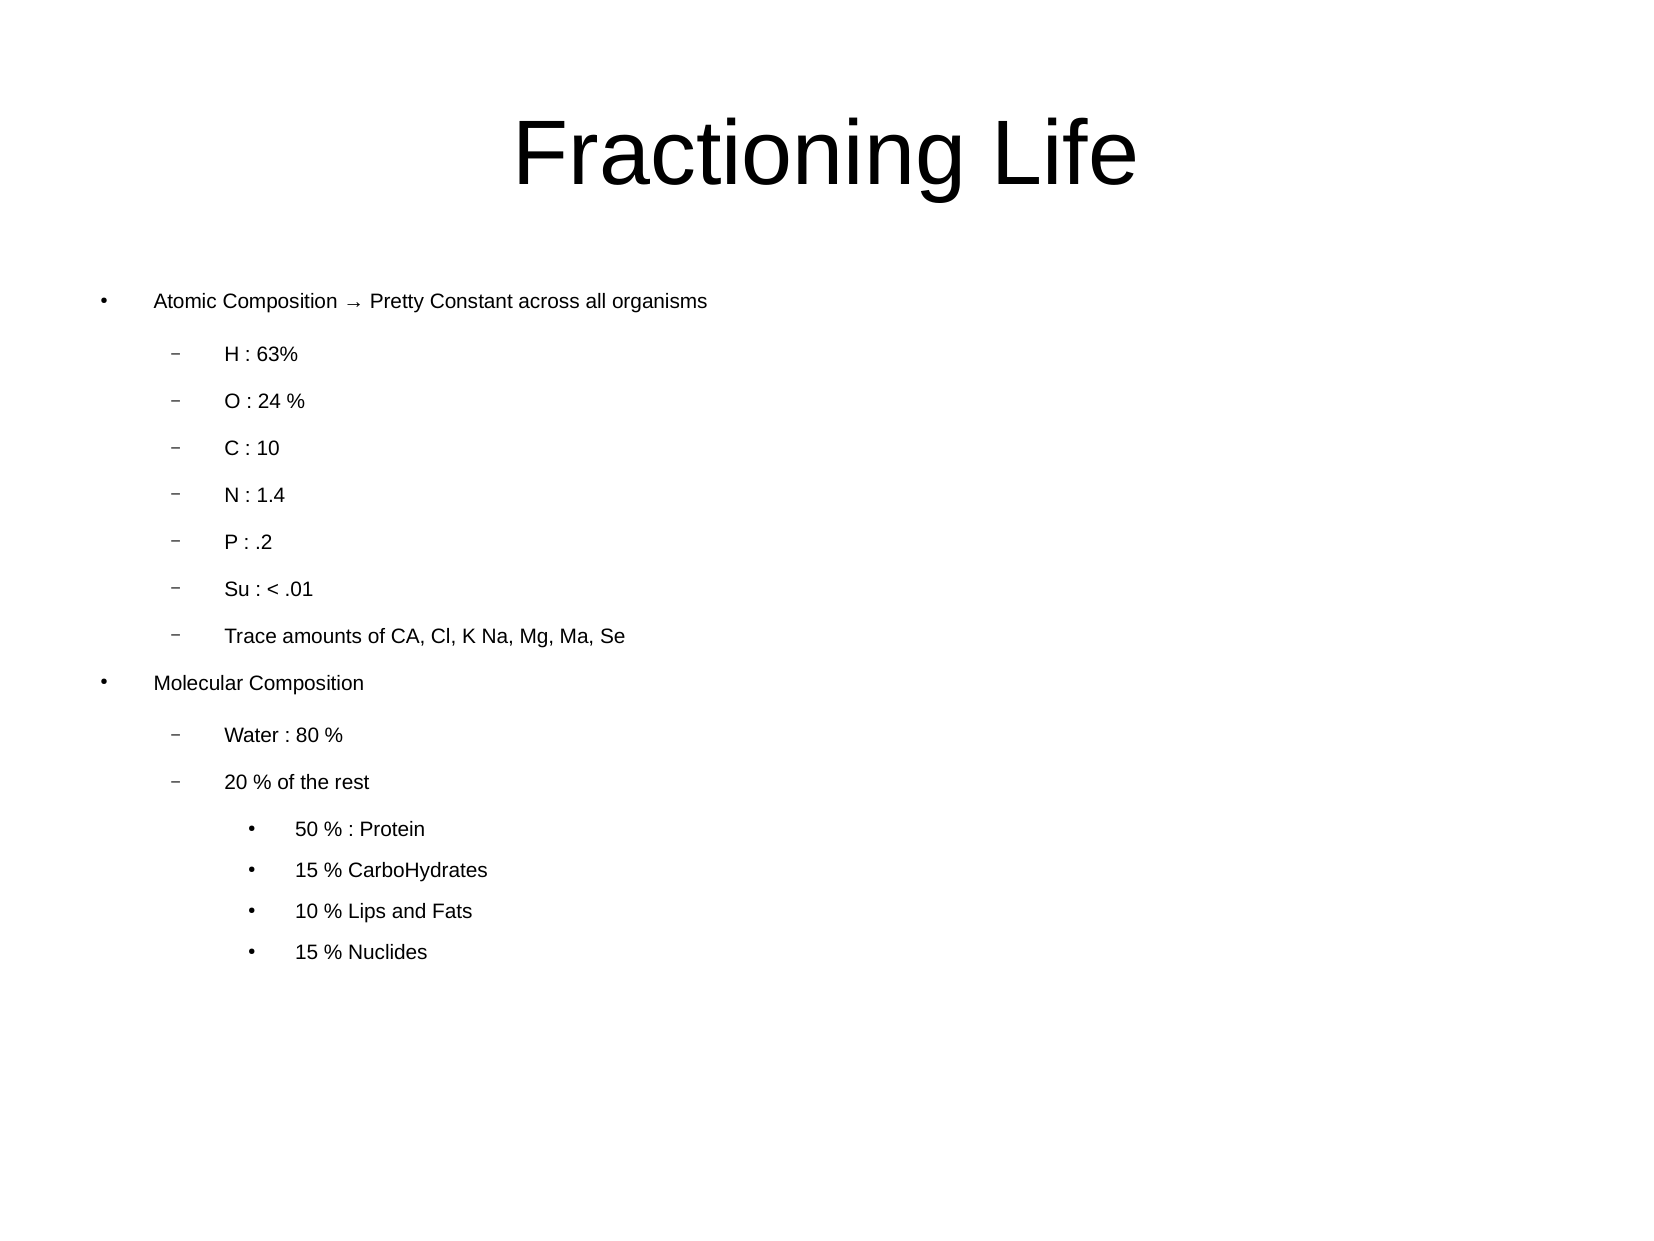

# Fractioning Life
Atomic Composition → Pretty Constant across all organisms
H : 63%
O : 24 %
C : 10
N : 1.4
P : .2
Su : < .01
Trace amounts of CA, Cl, K Na, Mg, Ma, Se
Molecular Composition
Water : 80 %
20 % of the rest
50 % : Protein
15 % CarboHydrates
10 % Lips and Fats
15 % Nuclides